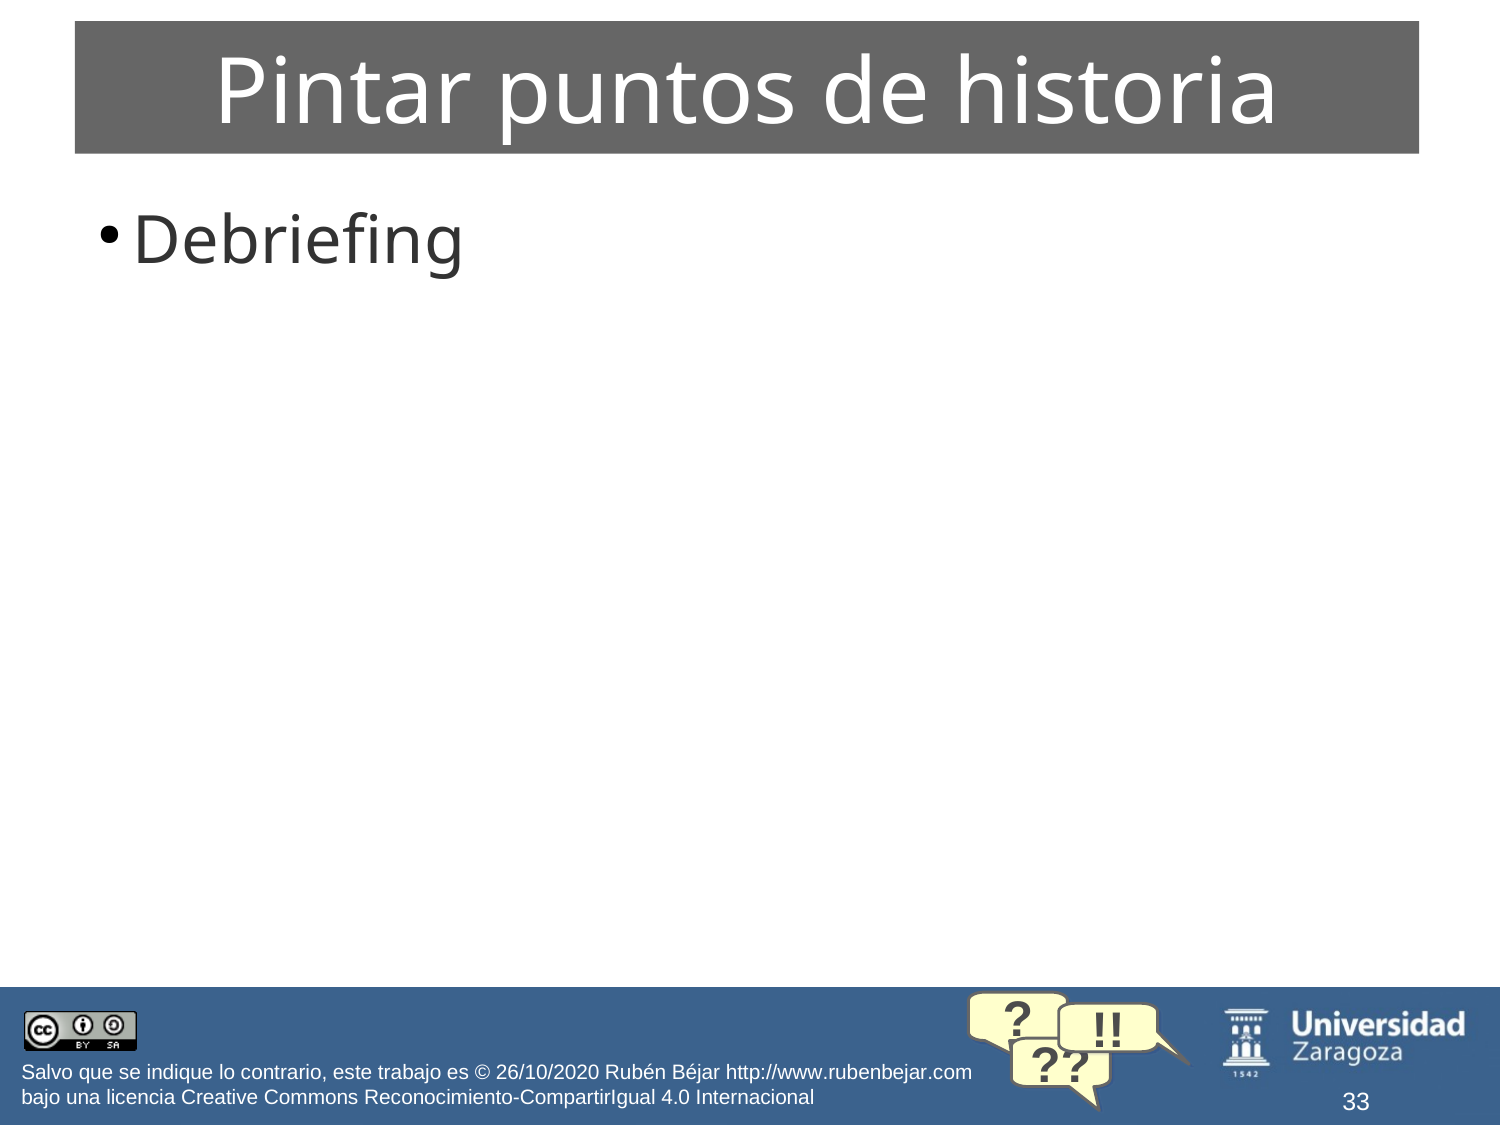

# Pintar puntos de historia
Debriefing
?
!!
??